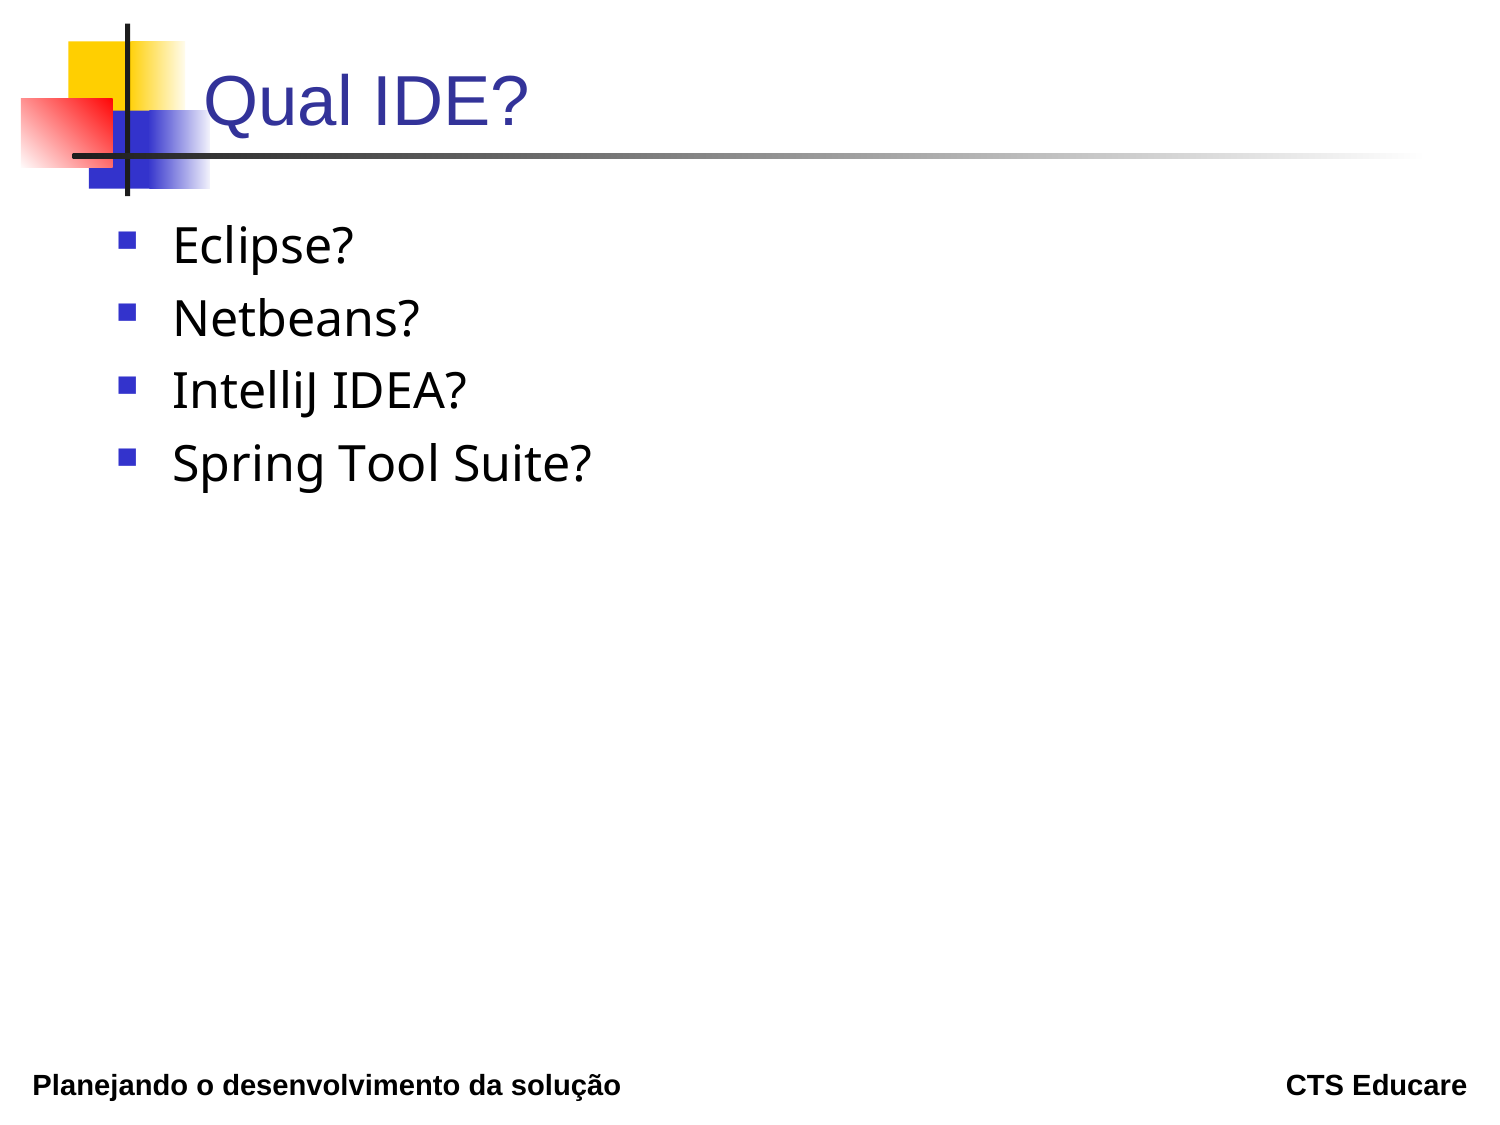

# Qual IDE?
Eclipse?
Netbeans?
IntelliJ IDEA?
Spring Tool Suite?